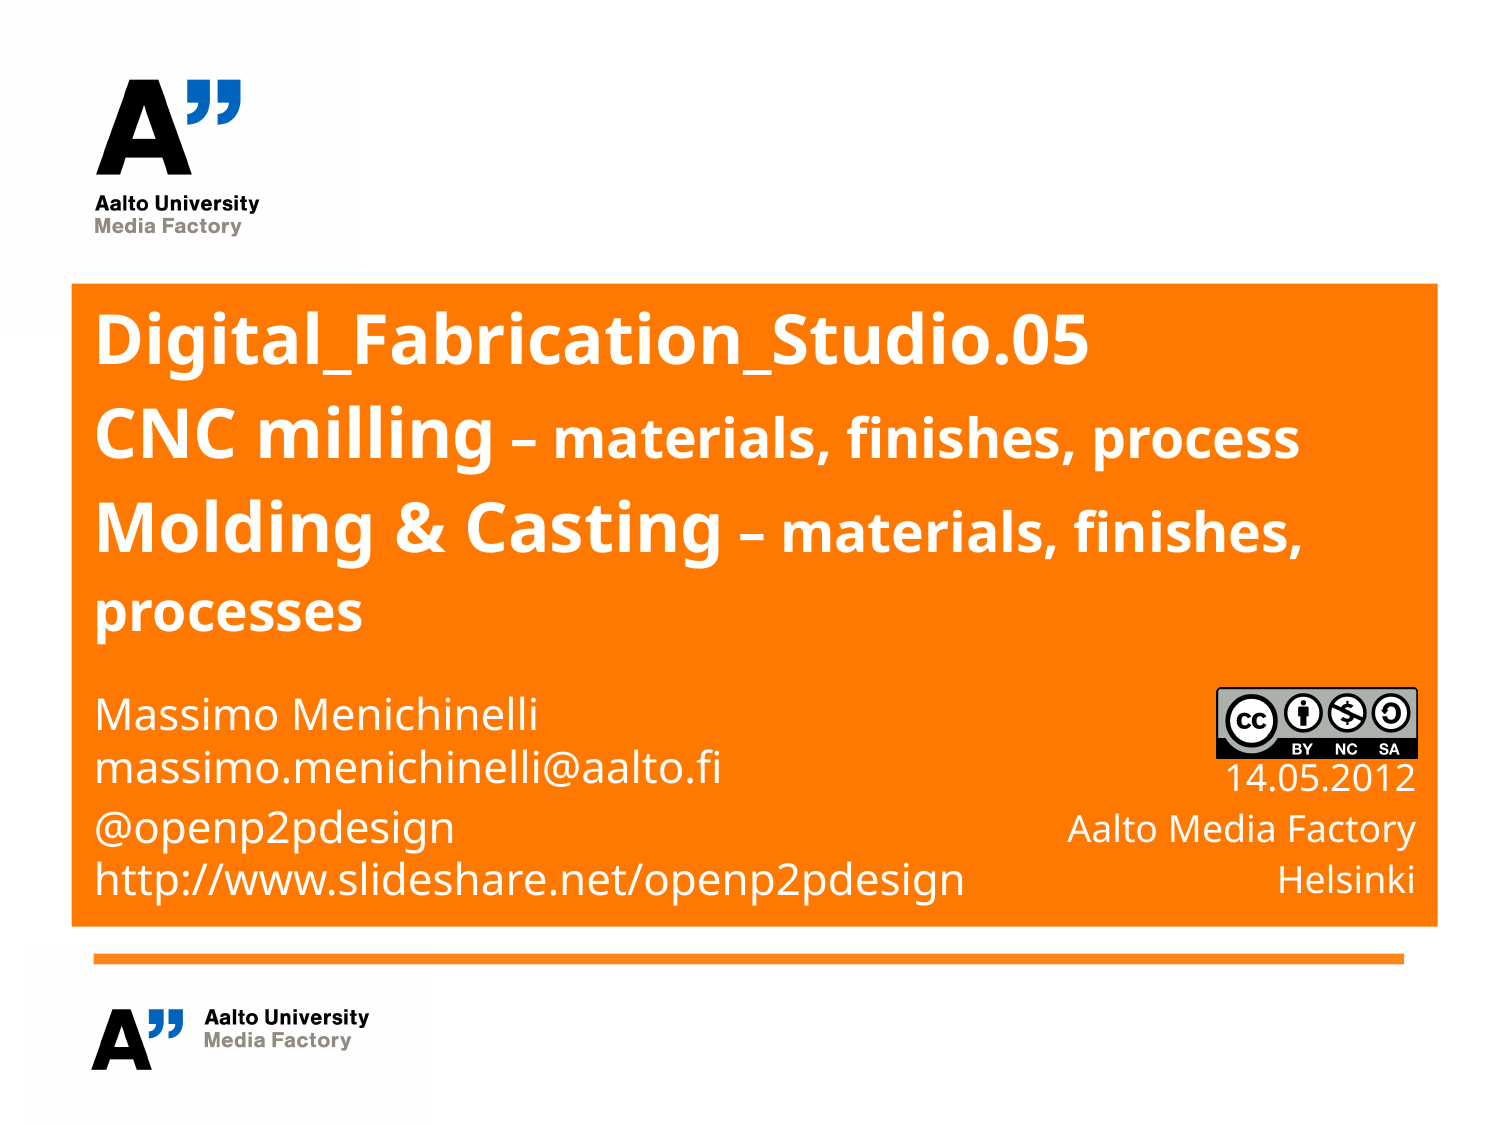

#
Digital_Fabrication_Studio.05
CNC milling – materials, finishes, process
Molding & Casting – materials, finishes, processes
Massimo Menichinelli
massimo.menichinelli@aalto.fi
@openp2pdesign
http://www.slideshare.net/openp2pdesign
14.05.2012
Aalto Media Factory
Helsinki